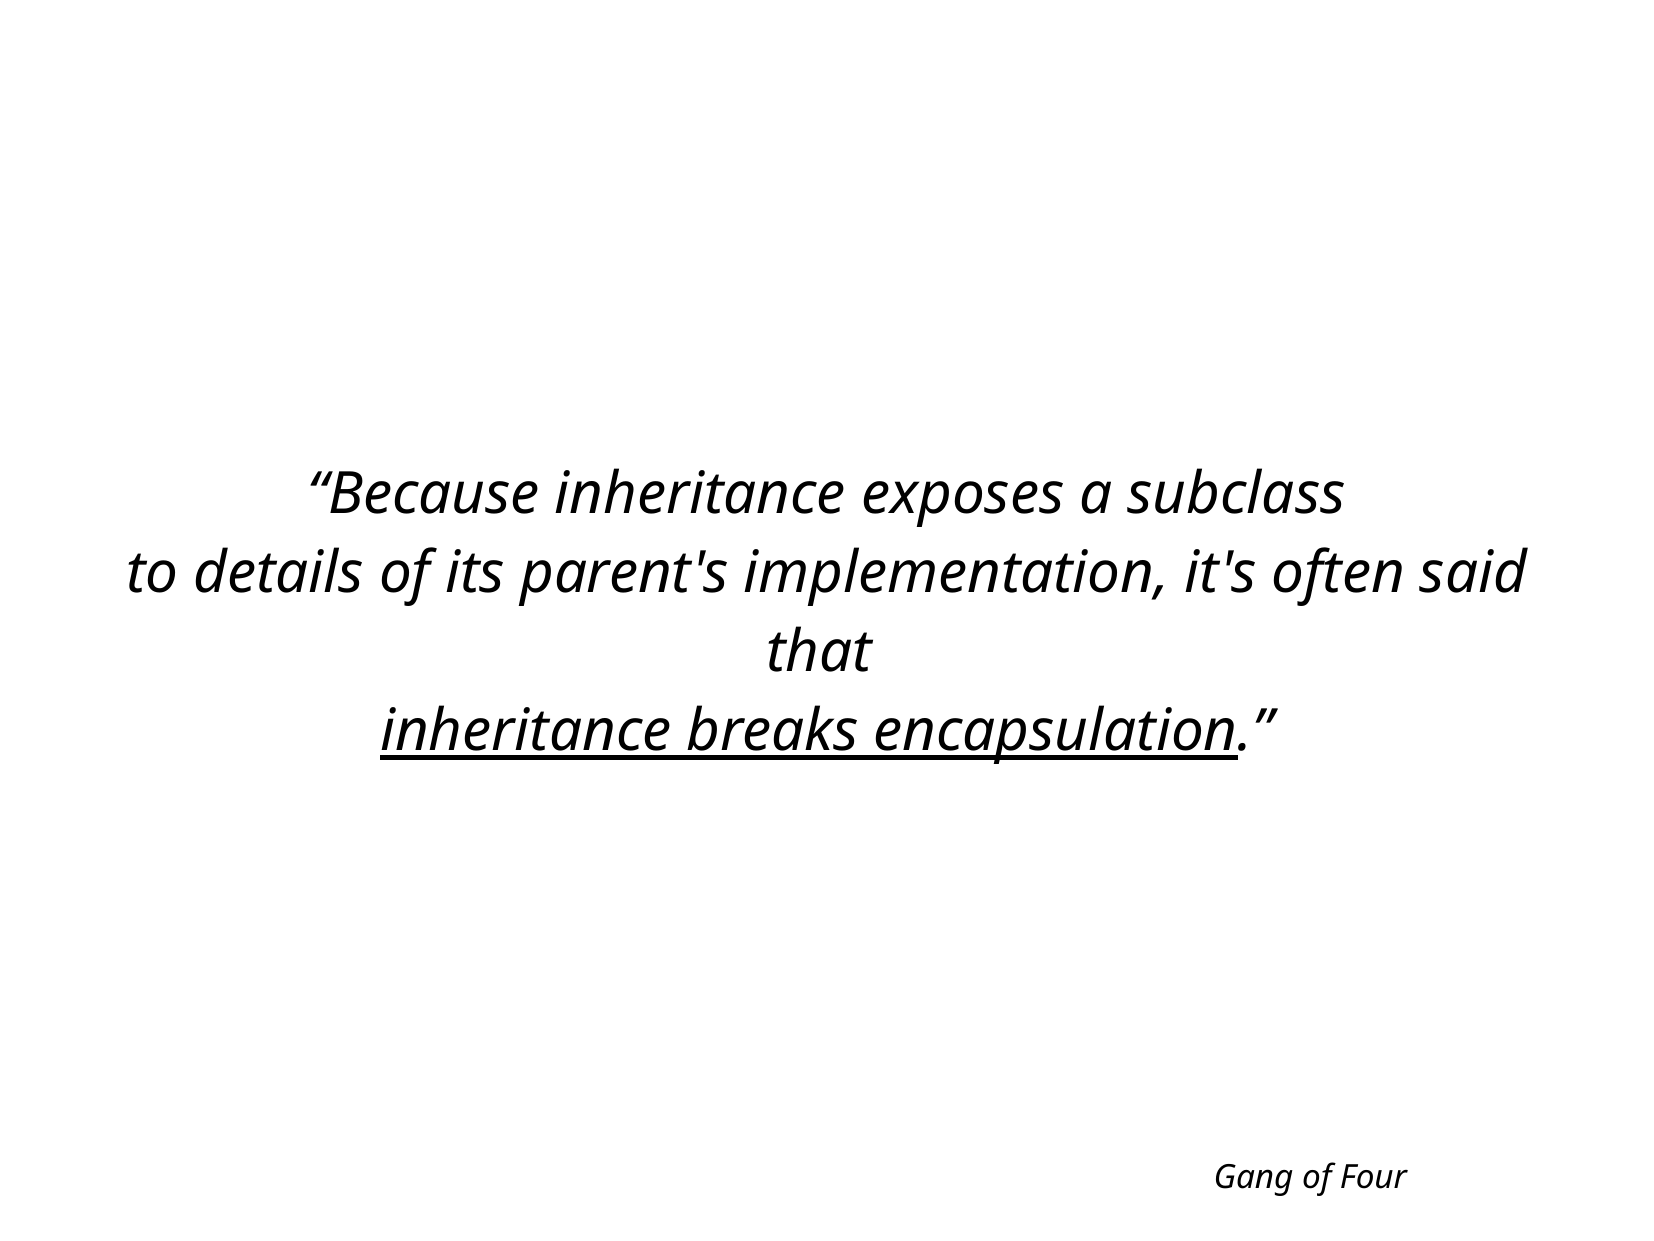

# “Because inheritance exposes a subclass
to details of its parent's implementation, it's often said that
inheritance breaks encapsulation.”
Gang of Four